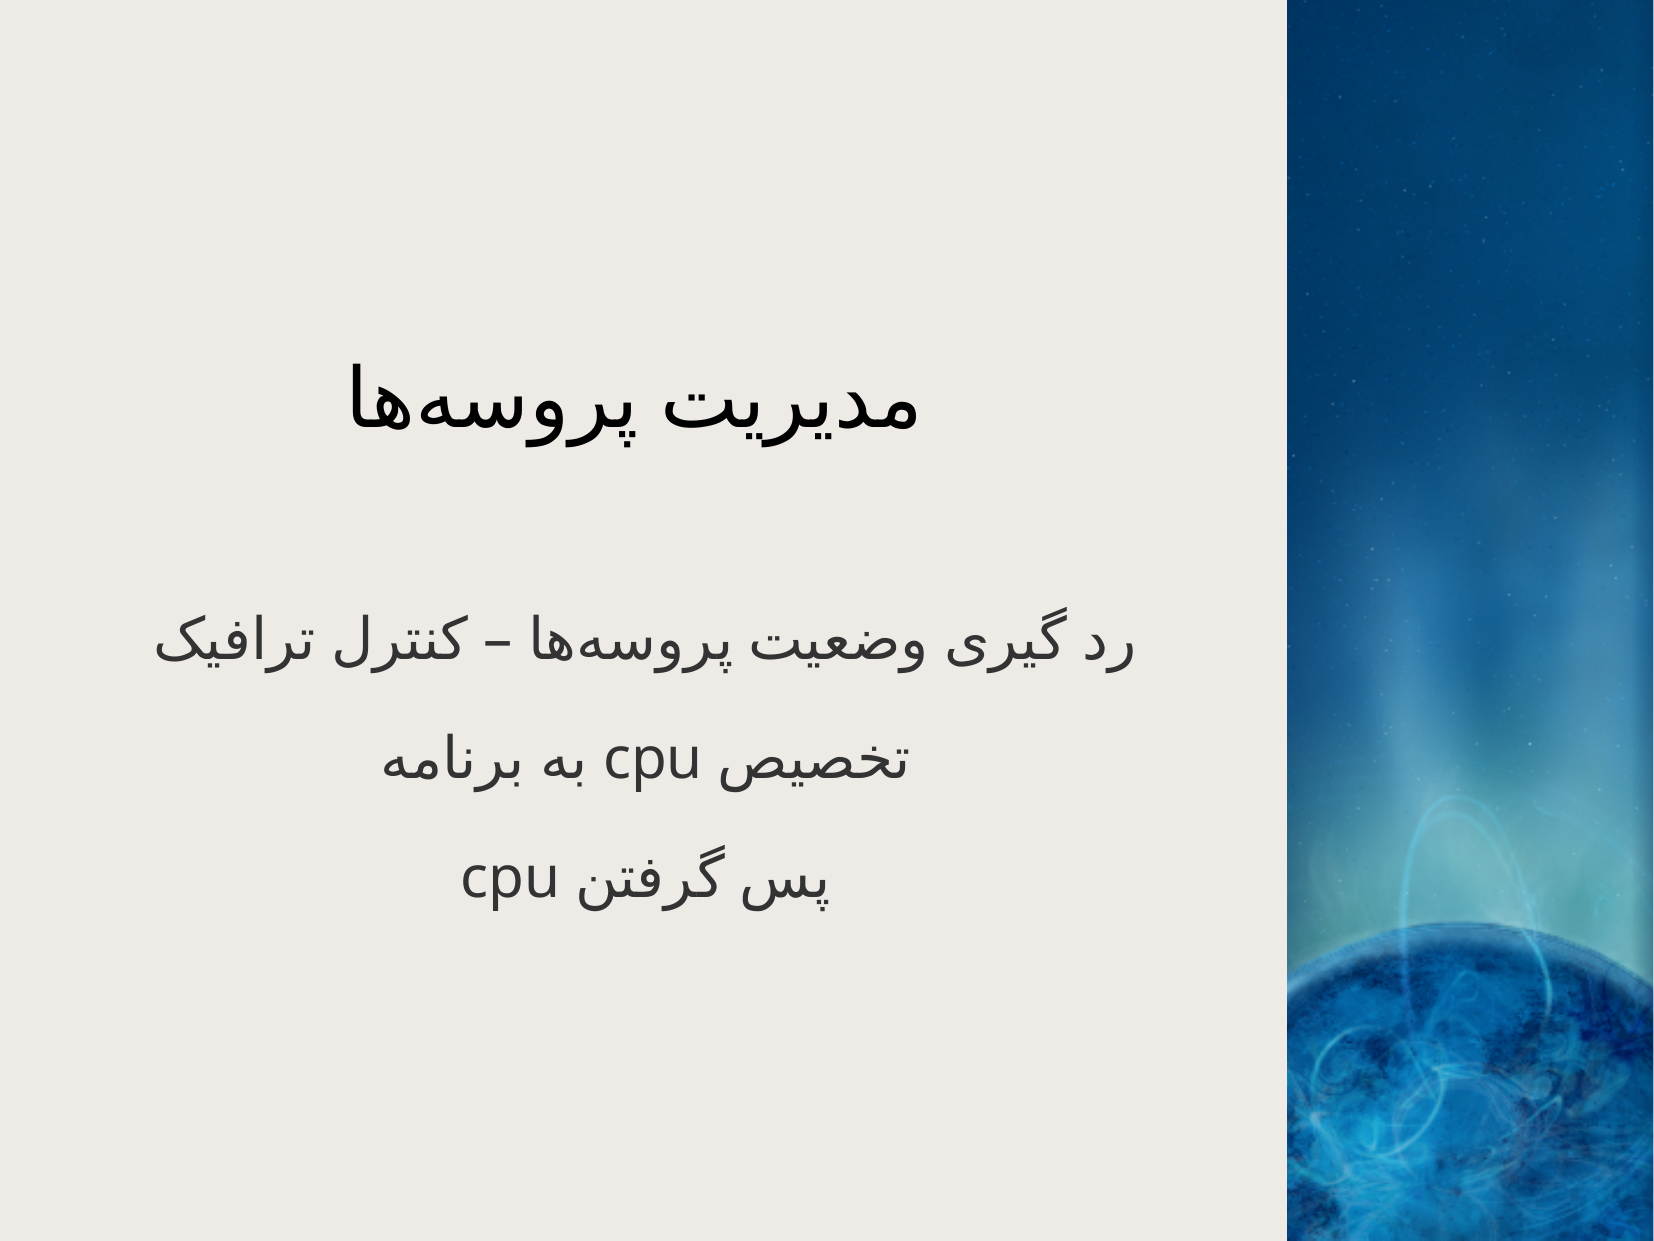

# Agenda
مدیریت پروسه‌ها
رد گیری وضعیت پروسه‌ها – کنترل ترافیک
تخصیص cpu به برنامه
پس گرفتن cpu